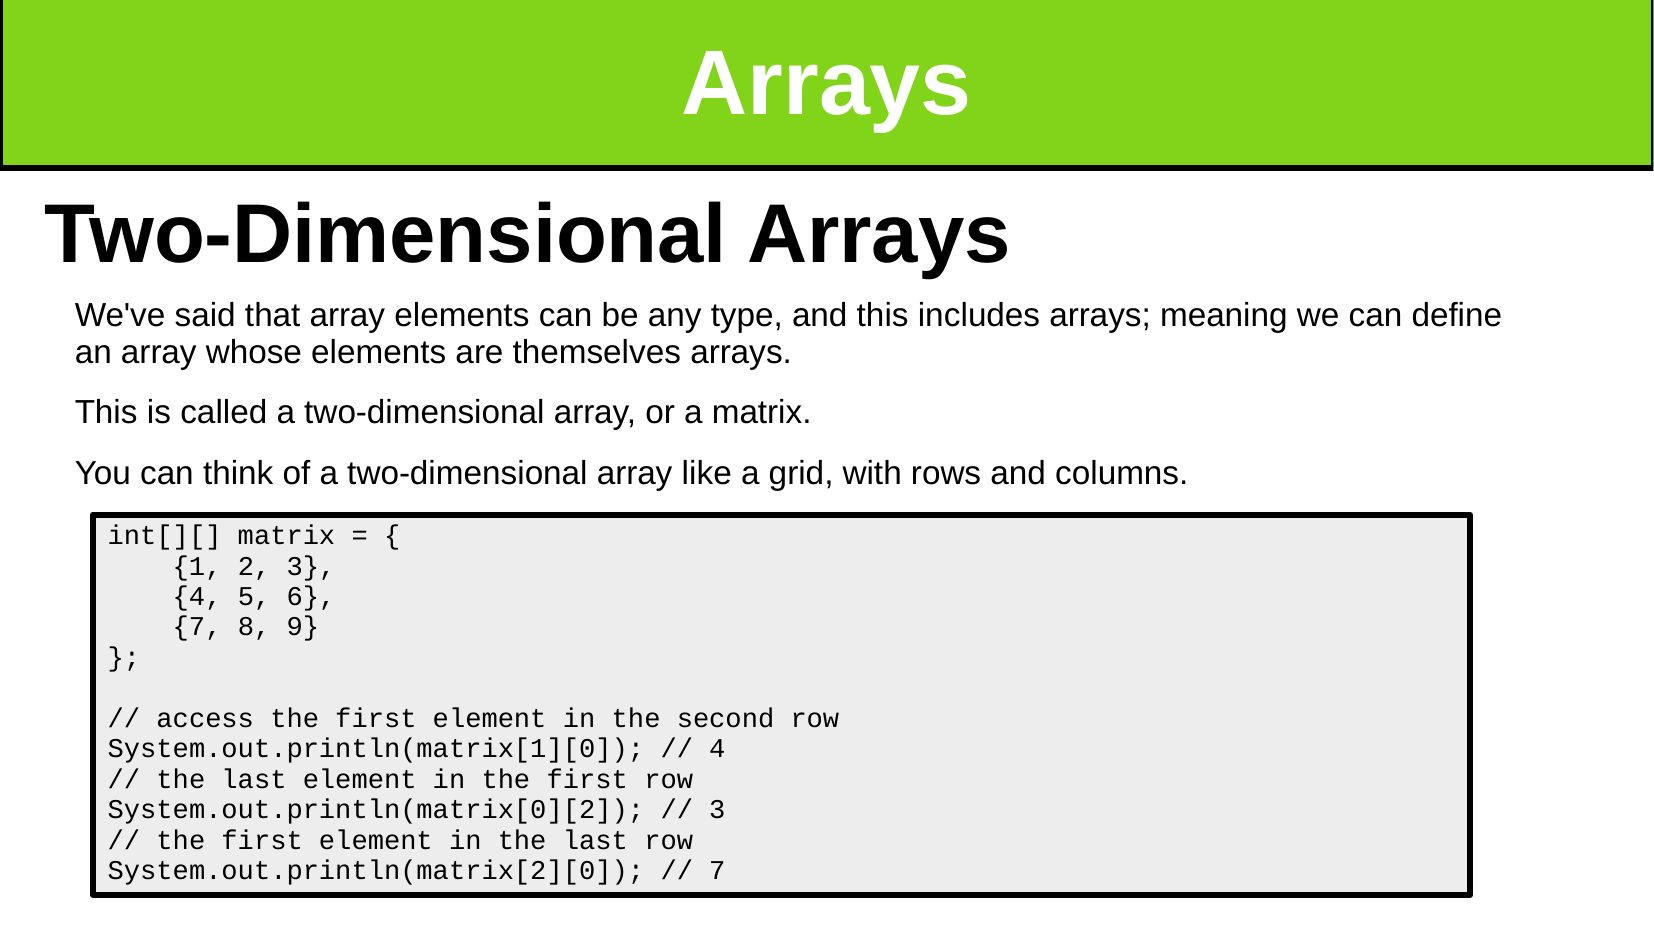

# Arrays
Two-Dimensional Arrays
We've said that array elements can be any type, and this includes arrays; meaning we can define an array whose elements are themselves arrays.
This is called a two-dimensional array, or a matrix.
You can think of a two-dimensional array like a grid, with rows and columns.
int[][] matrix = {
 {1, 2, 3},
 {4, 5, 6},
 {7, 8, 9}
};
// access the first element in the second row
System.out.println(matrix[1][0]); // 4
// the last element in the first row
System.out.println(matrix[0][2]); // 3
// the first element in the last row
System.out.println(matrix[2][0]); // 7